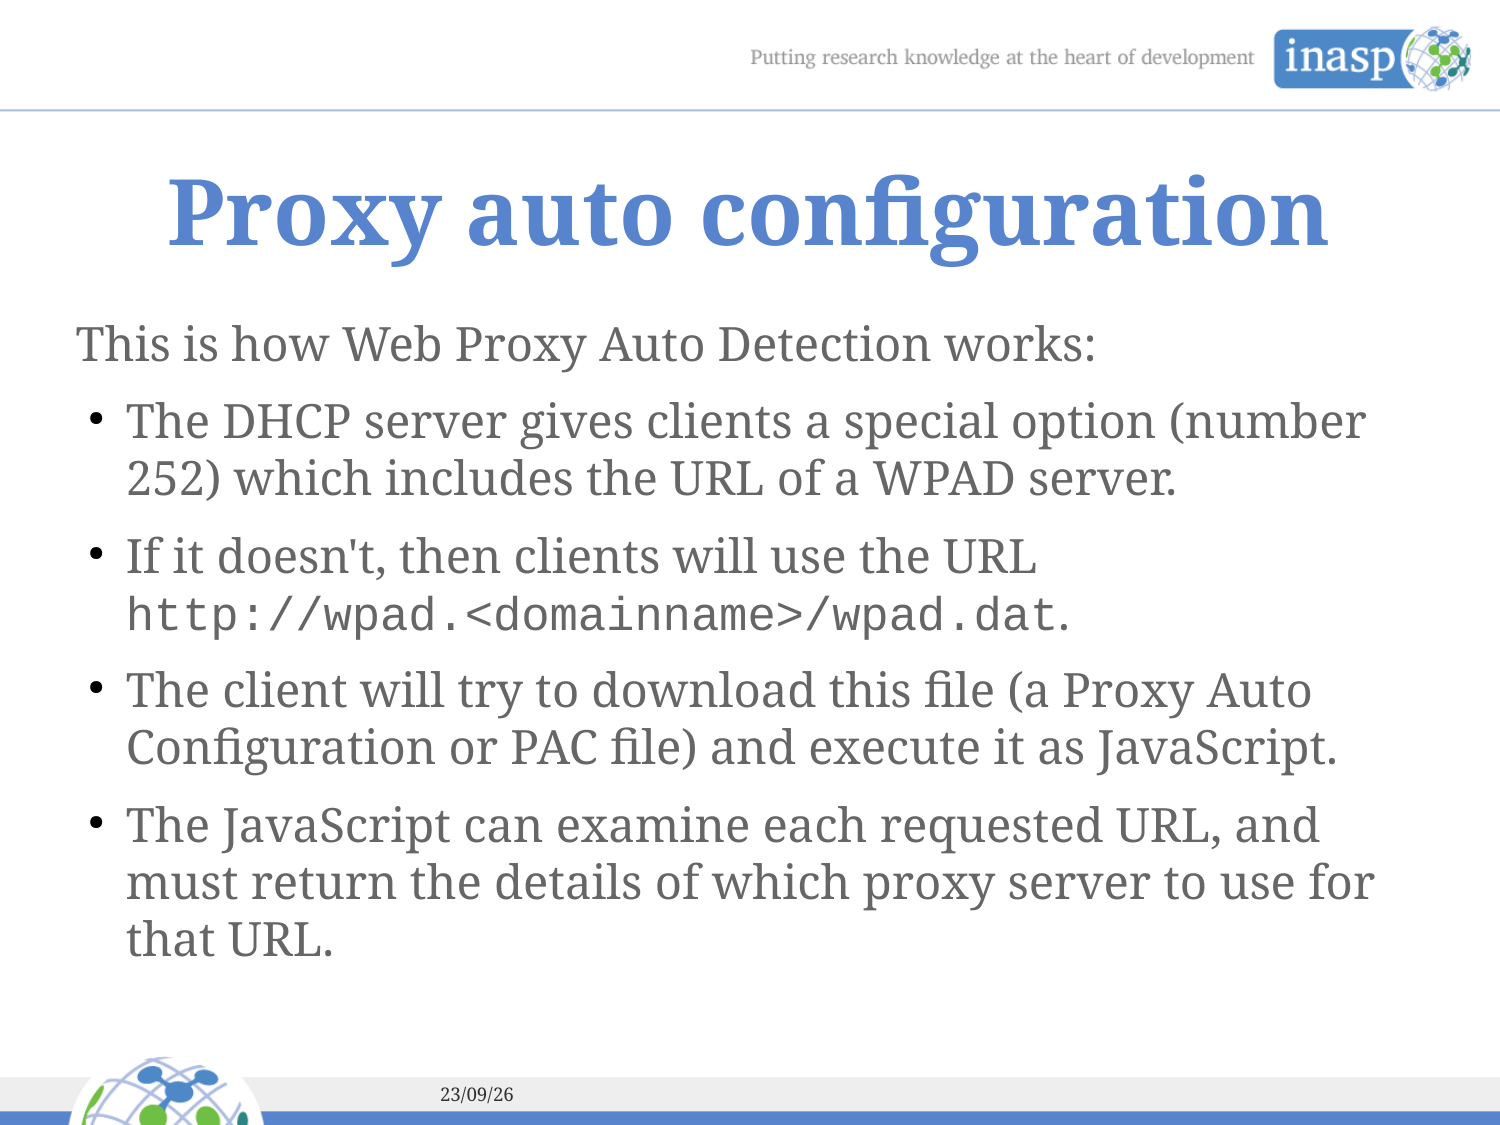

# Proxy auto configuration
This is how Web Proxy Auto Detection works:
The DHCP server gives clients a special option (number 252) which includes the URL of a WPAD server.
If it doesn't, then clients will use the URL http://wpad.<domainname>/wpad.dat.
The client will try to download this file (a Proxy Auto Configuration or PAC file) and execute it as JavaScript.
The JavaScript can examine each requested URL, and must return the details of which proxy server to use for that URL.